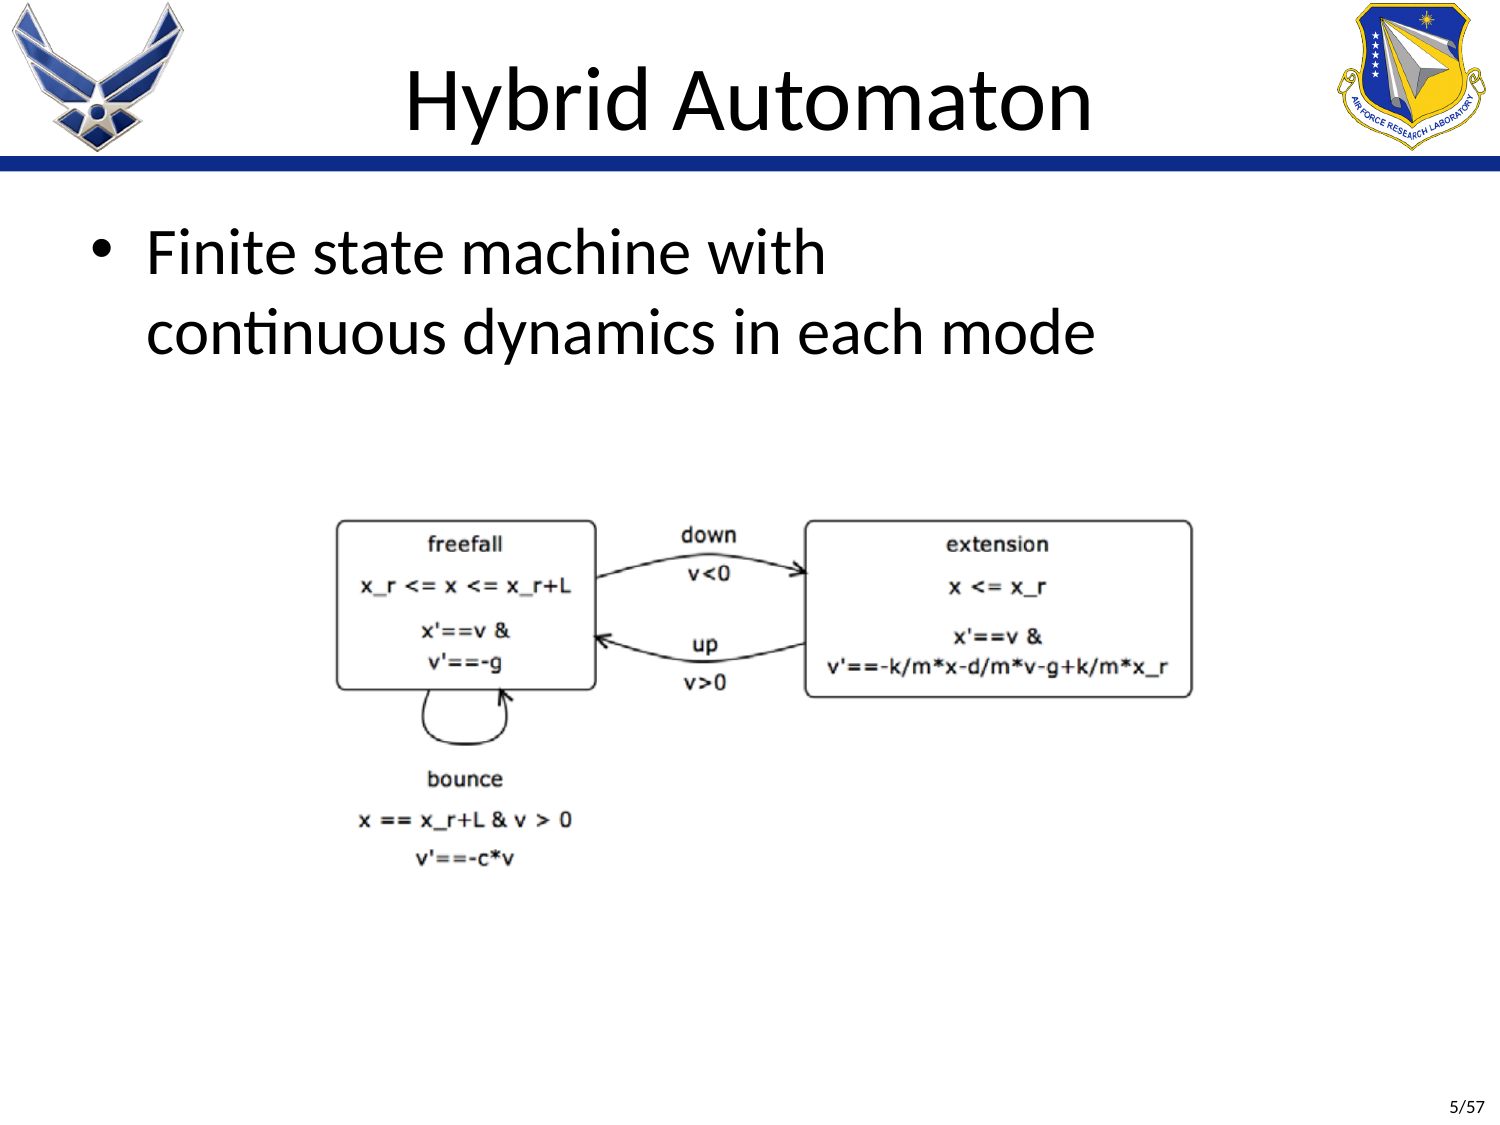

# Hybrid Automaton
Finite state machine with
continuous dynamics in each mode